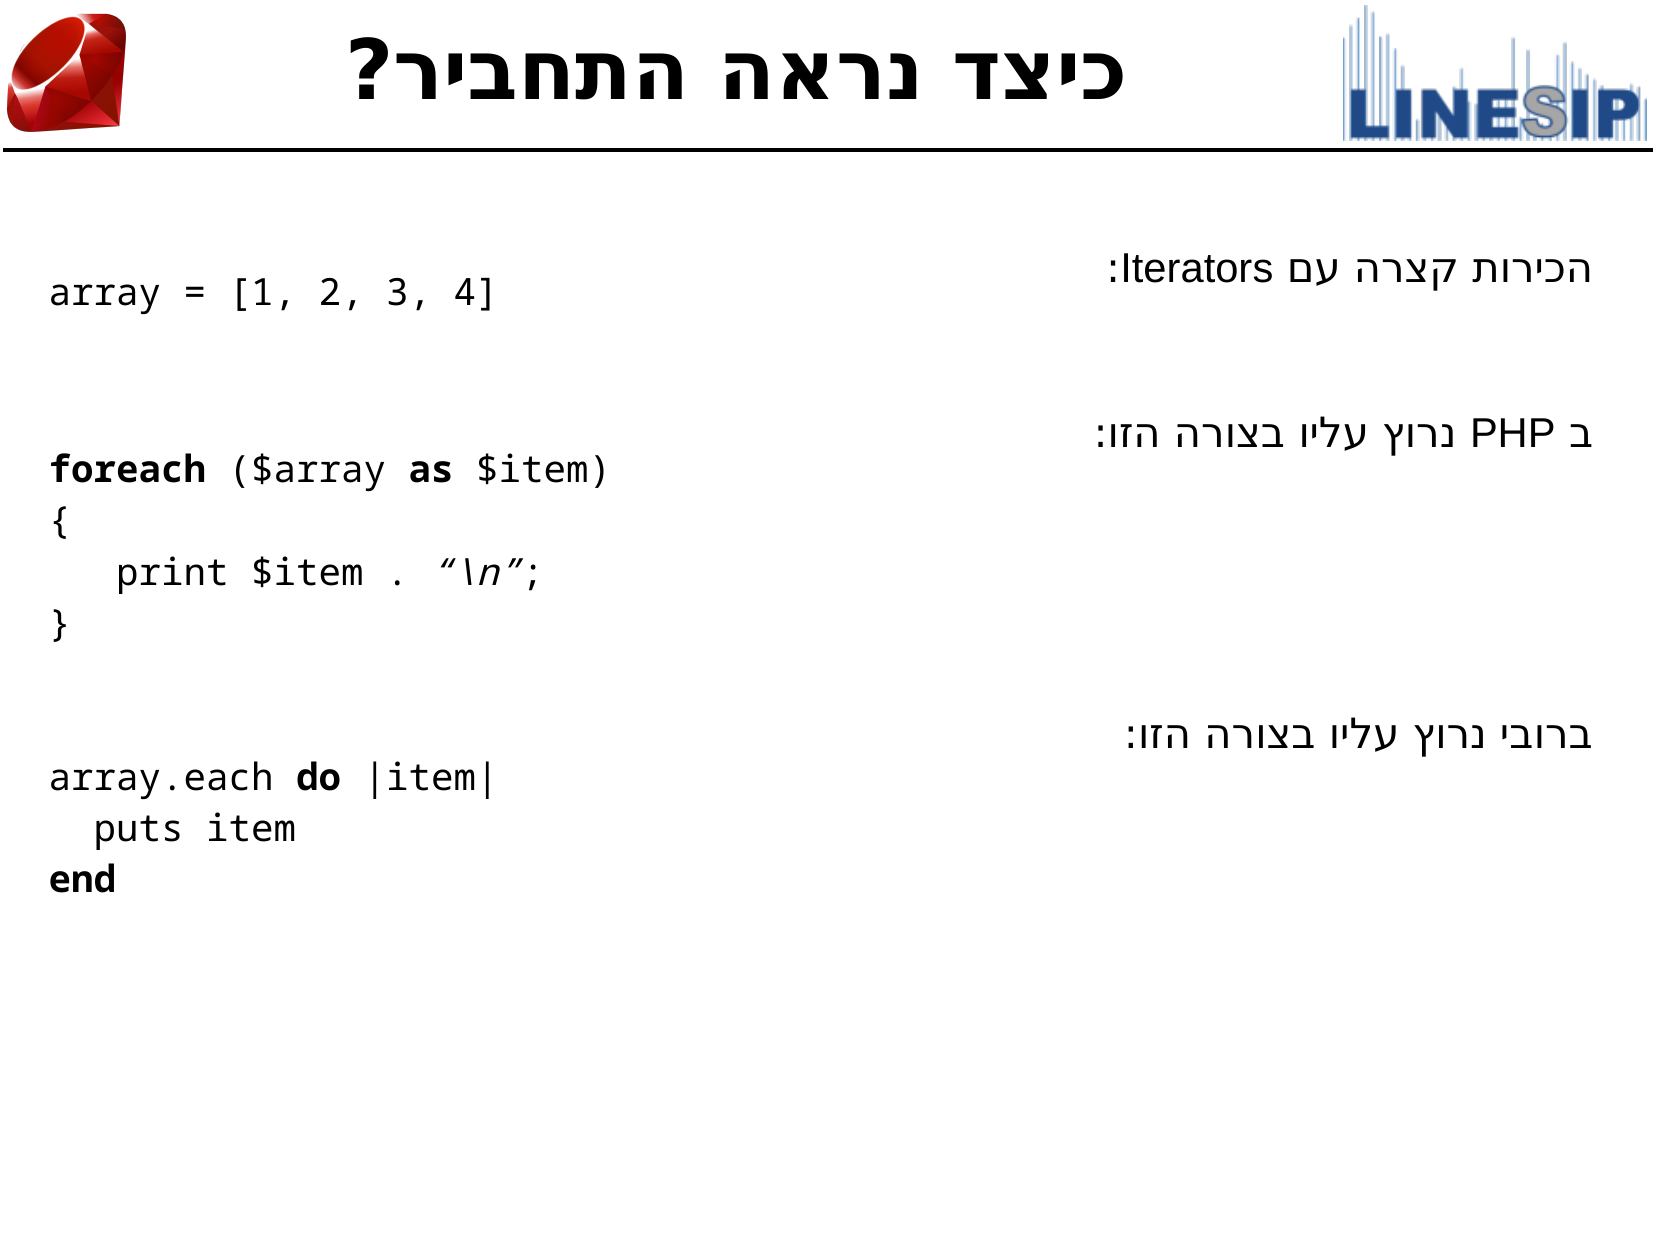

כיצד נראה התחביר?
הכירות קצרה עם Iterators:
array = [1, 2, 3, 4]
ב PHP נרוץ עליו בצורה הזו:
foreach ($array as $item)
{
 print $item . “\n”;
}
ברובי נרוץ עליו בצורה הזו:
array.each do |item|
 puts item
end